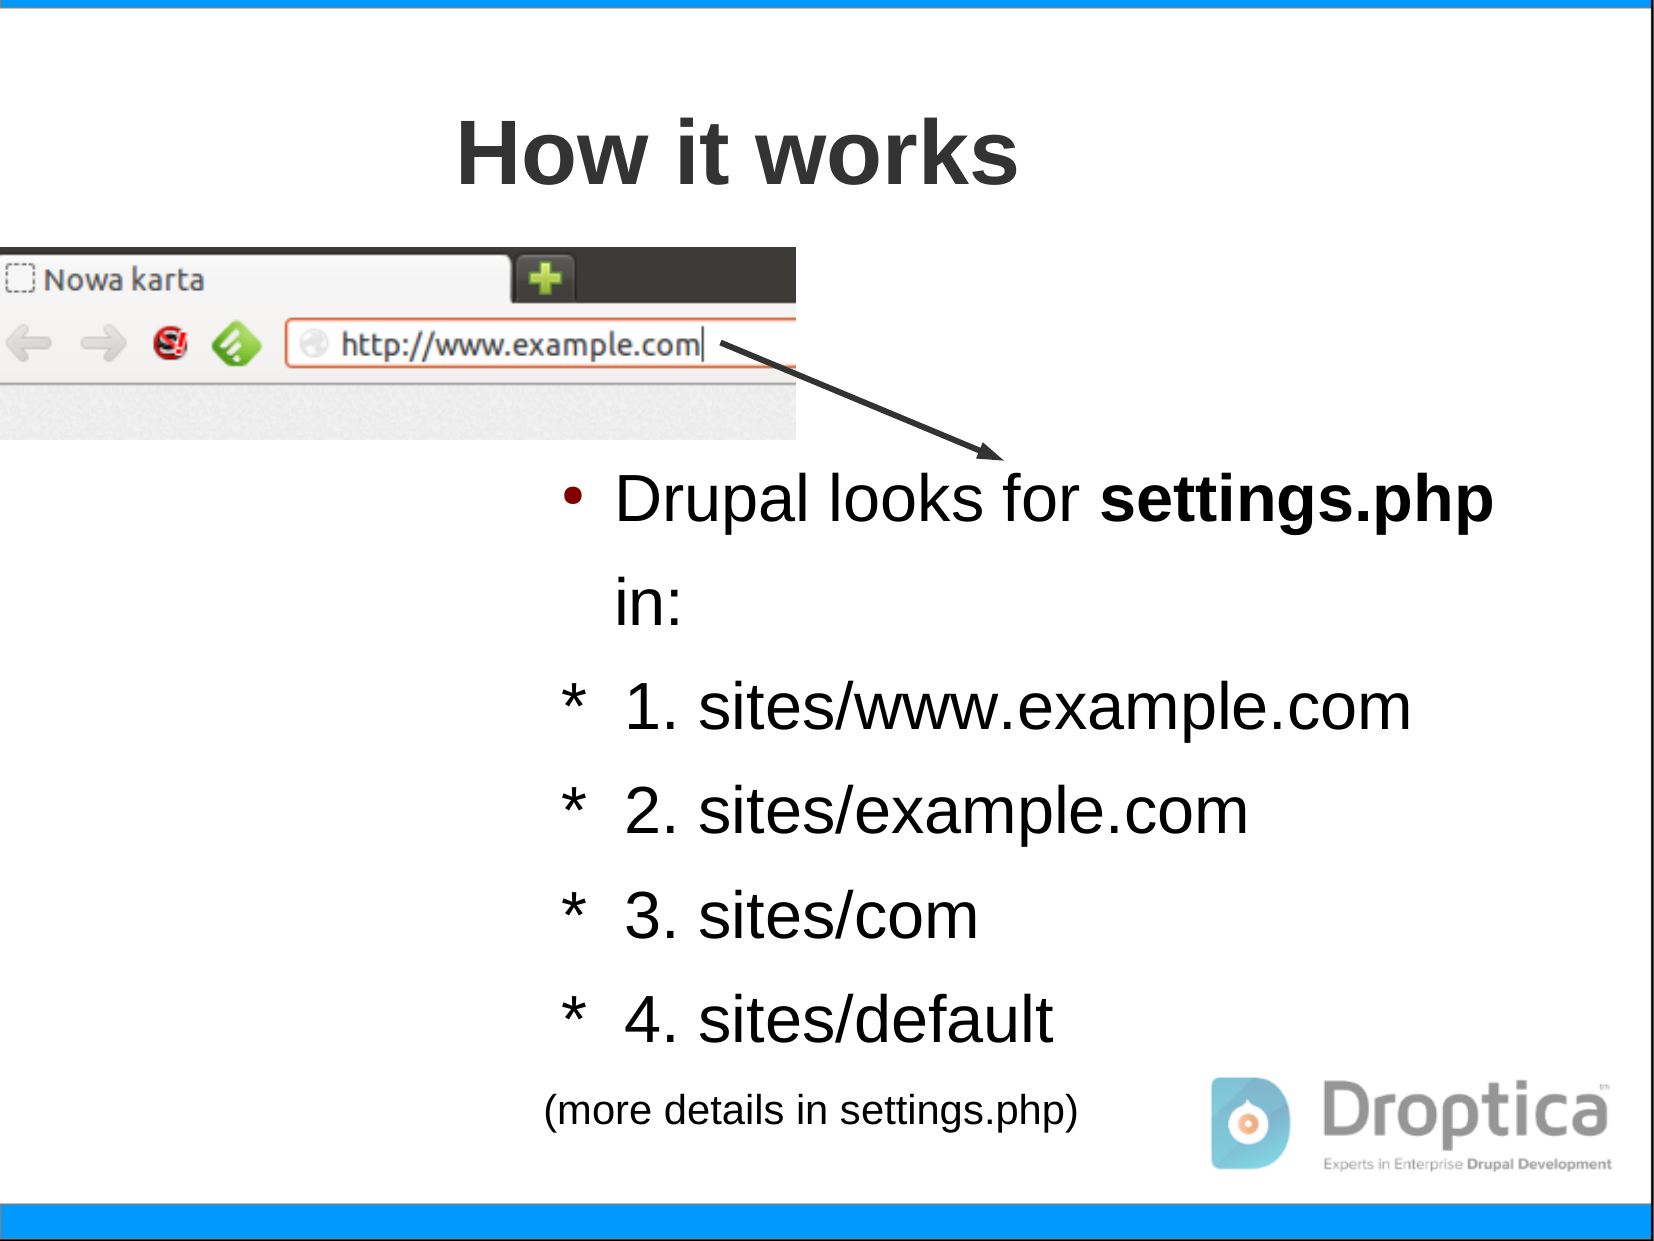

# How it works
Drupal looks for settings.php
in:
 * 1. sites/www.example.com
 * 2. sites/example.com
 * 3. sites/com
 * 4. sites/default
(more details in settings.php)